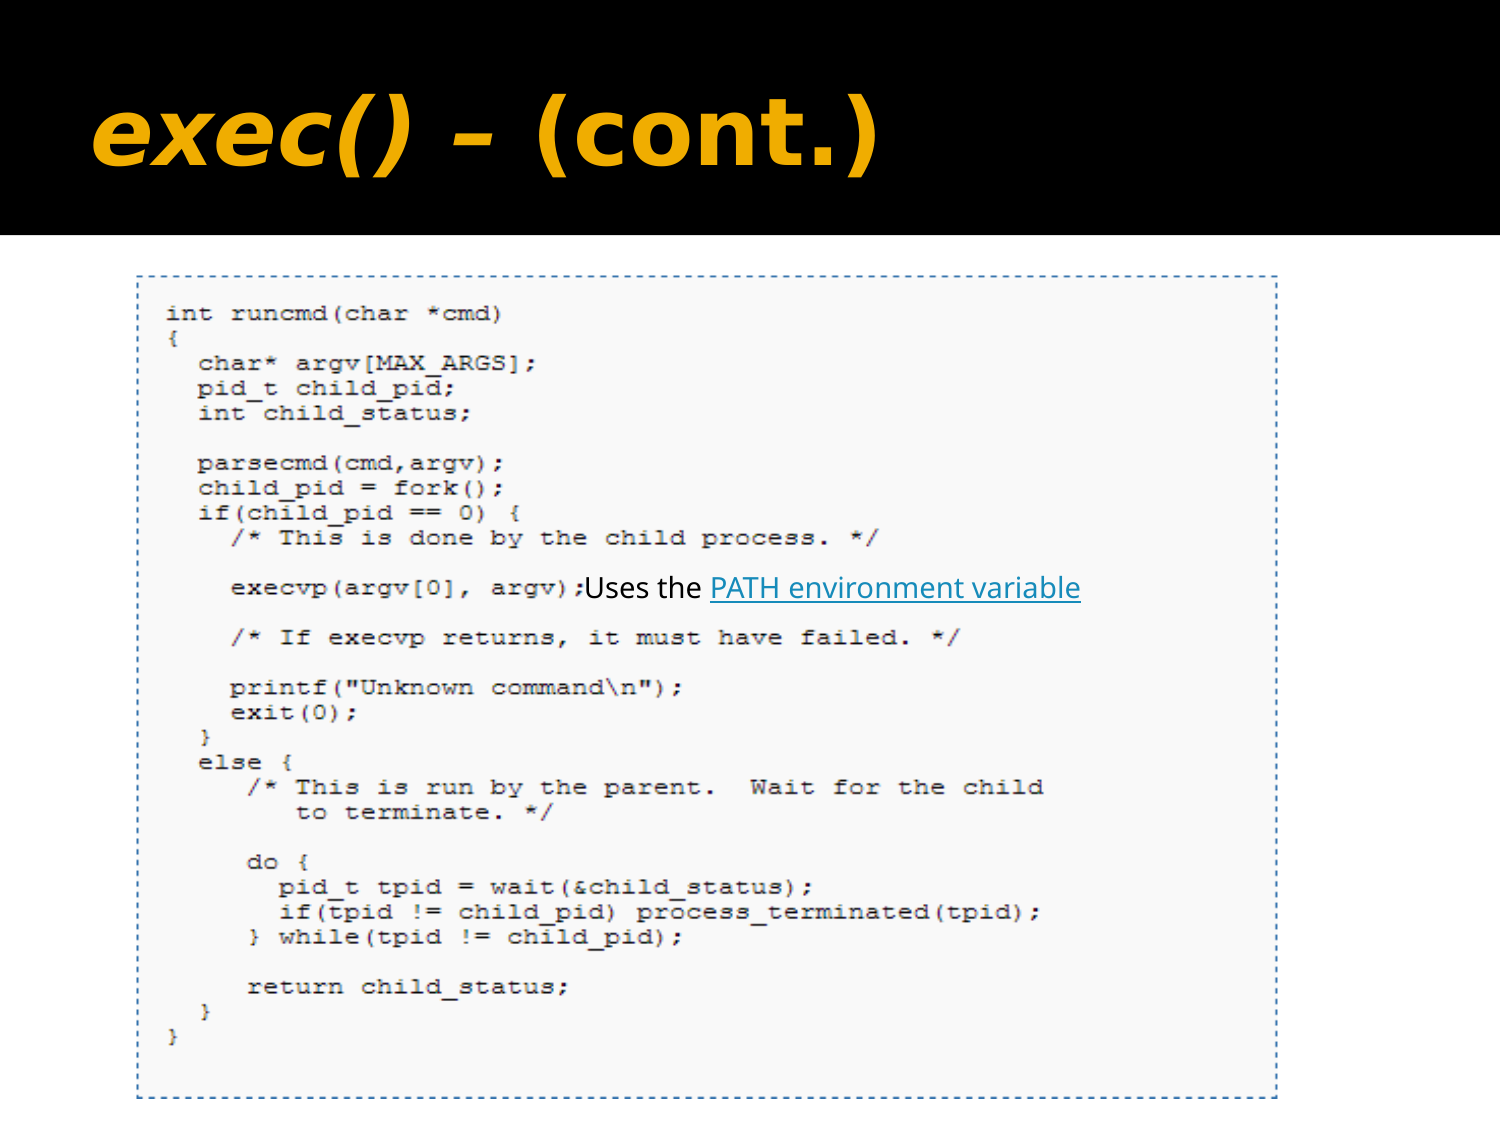

# exec() – (cont.)
Uses the PATH environment variable